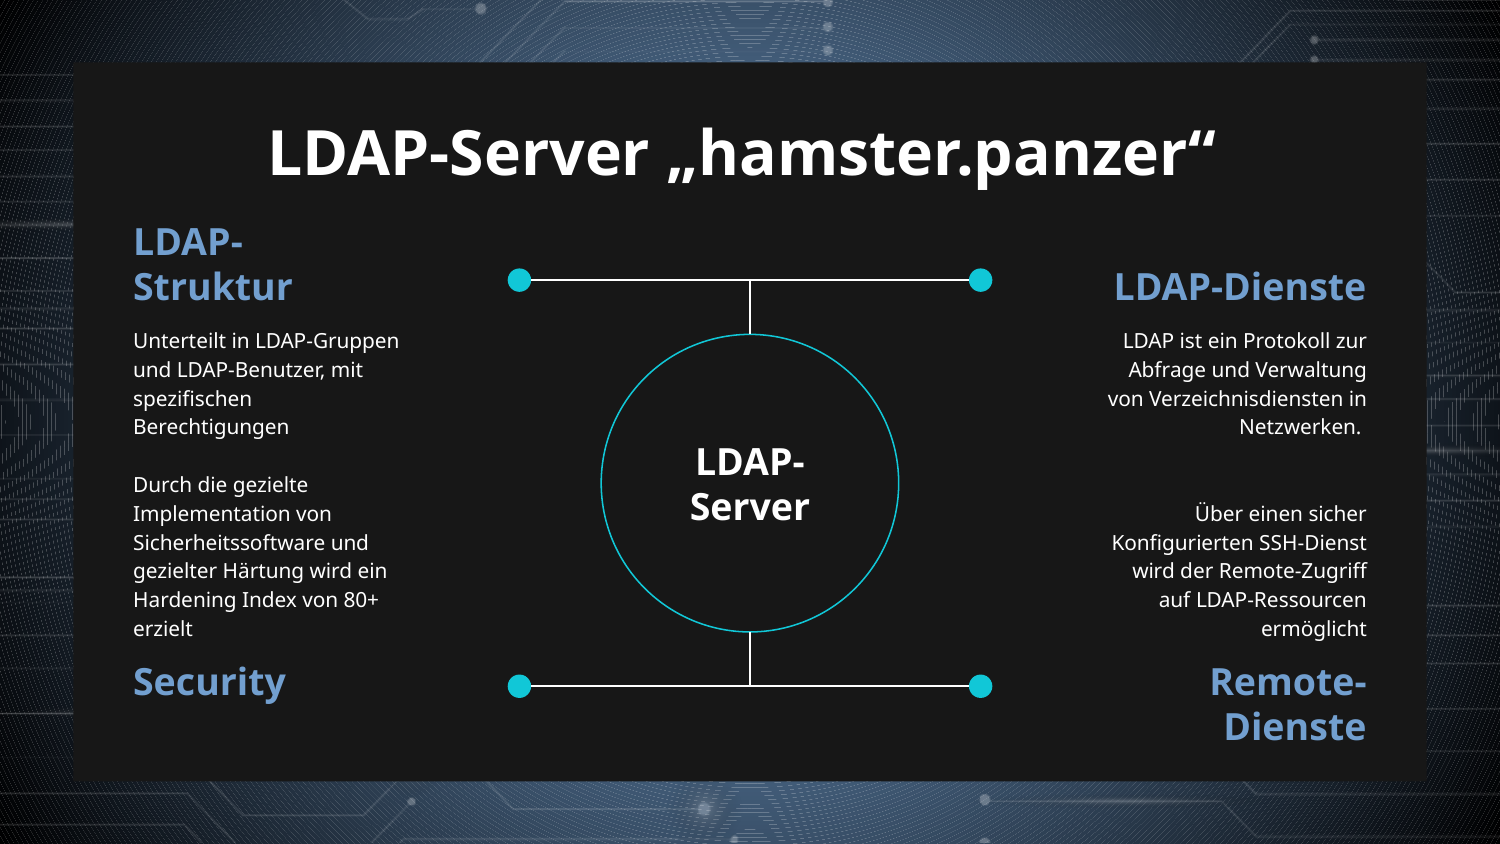

# LDAP-Server „hamster.panzer“
LDAP-Struktur
Unterteilt in LDAP-Gruppen und LDAP-Benutzer, mit spezifischen Berechtigungen
LDAP-Dienste
LDAP ist ein Protokoll zur Abfrage und Verwaltung von Verzeichnisdiensten in Netzwerken.
LDAP-Server
Durch die gezielte Implementation von Sicherheitssoftware und gezielter Härtung wird ein Hardening Index von 80+ erzielt
Security
Über einen sicher Konfigurierten SSH-Dienst wird der Remote-Zugriff auf LDAP-Ressourcen ermöglicht
Remote-Dienste